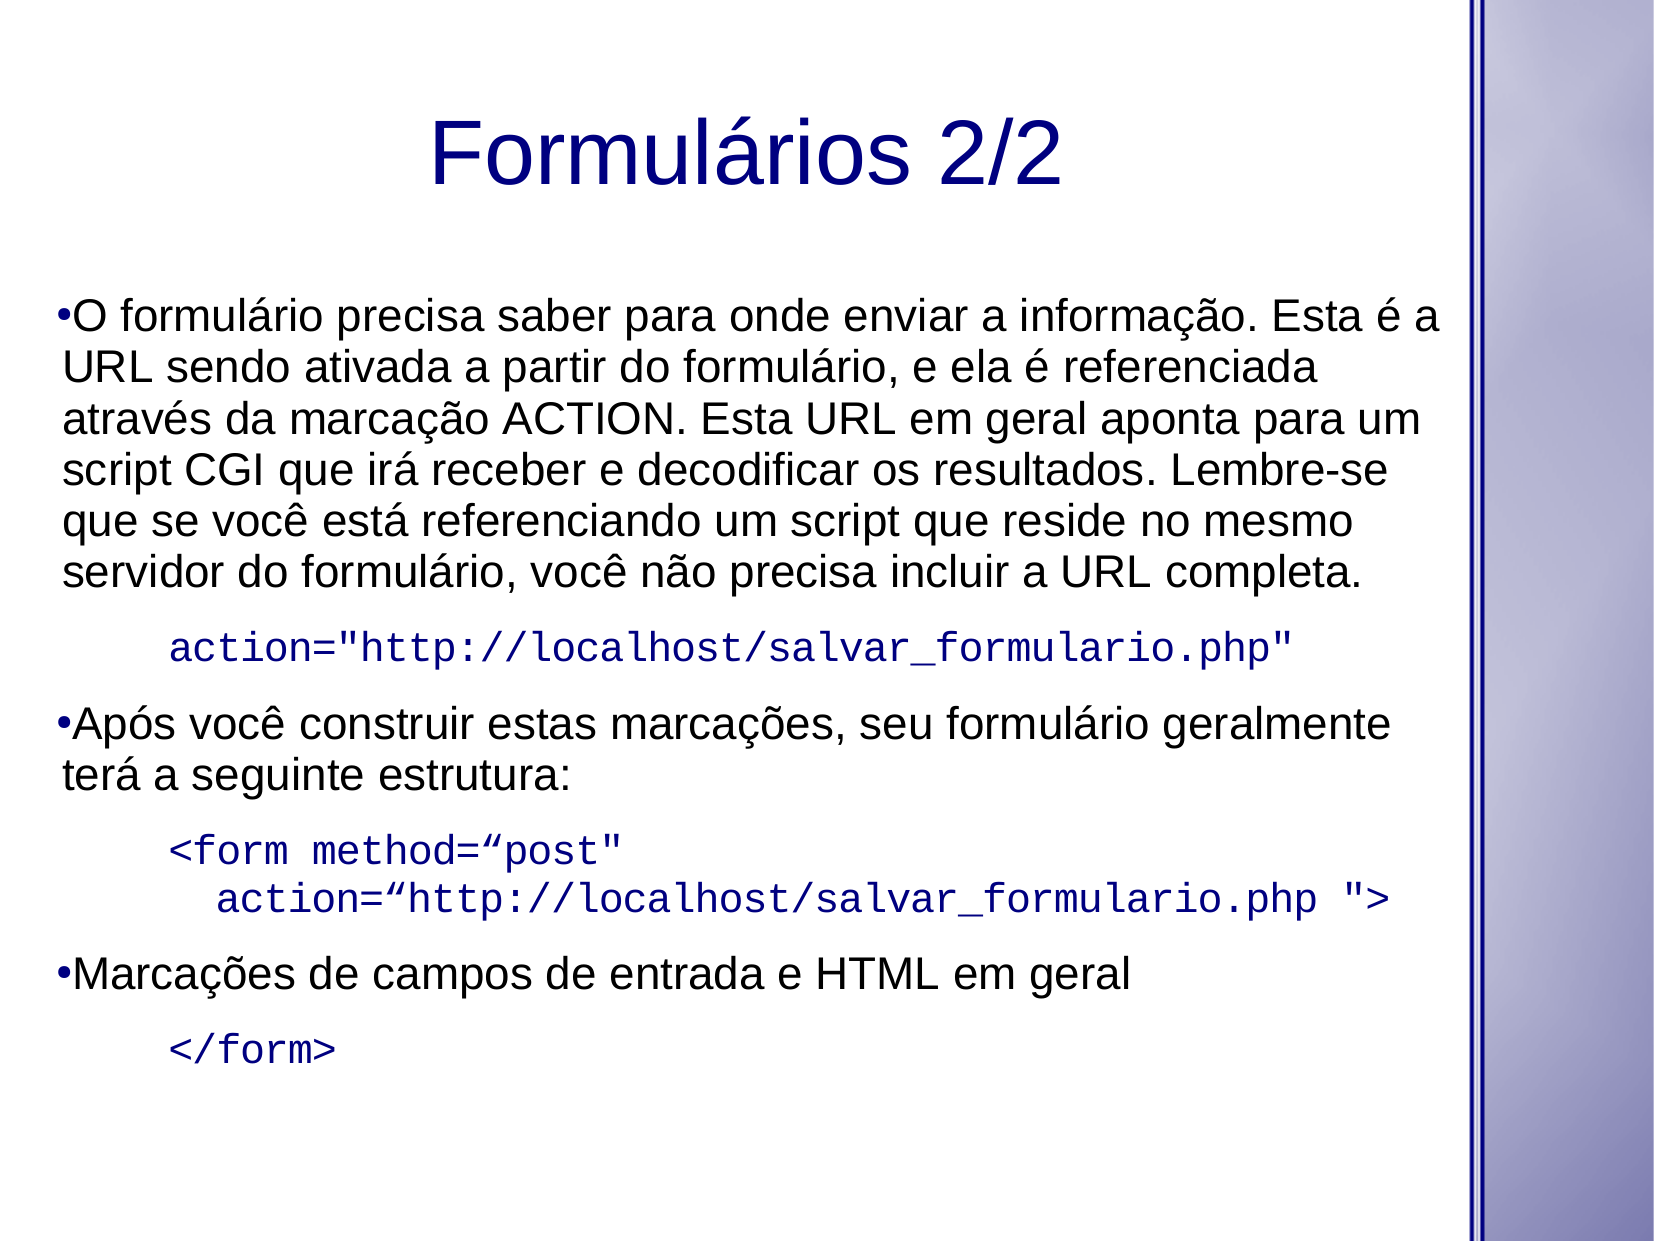

# Formulários 2/2
O formulário precisa saber para onde enviar a informação. Esta é a URL sendo ativada a partir do formulário, e ela é referenciada através da marcação ACTION. Esta URL em geral aponta para um script CGI que irá receber e decodificar os resultados. Lembre-se que se você está referenciando um script que reside no mesmo servidor do formulário, você não precisa incluir a URL completa.
action="http://localhost/salvar_formulario.php"
Após você construir estas marcações, seu formulário geralmente terá a seguinte estrutura:
<form method=“post" action=“http://localhost/salvar_formulario.php ">
Marcações de campos de entrada e HTML em geral
</form>